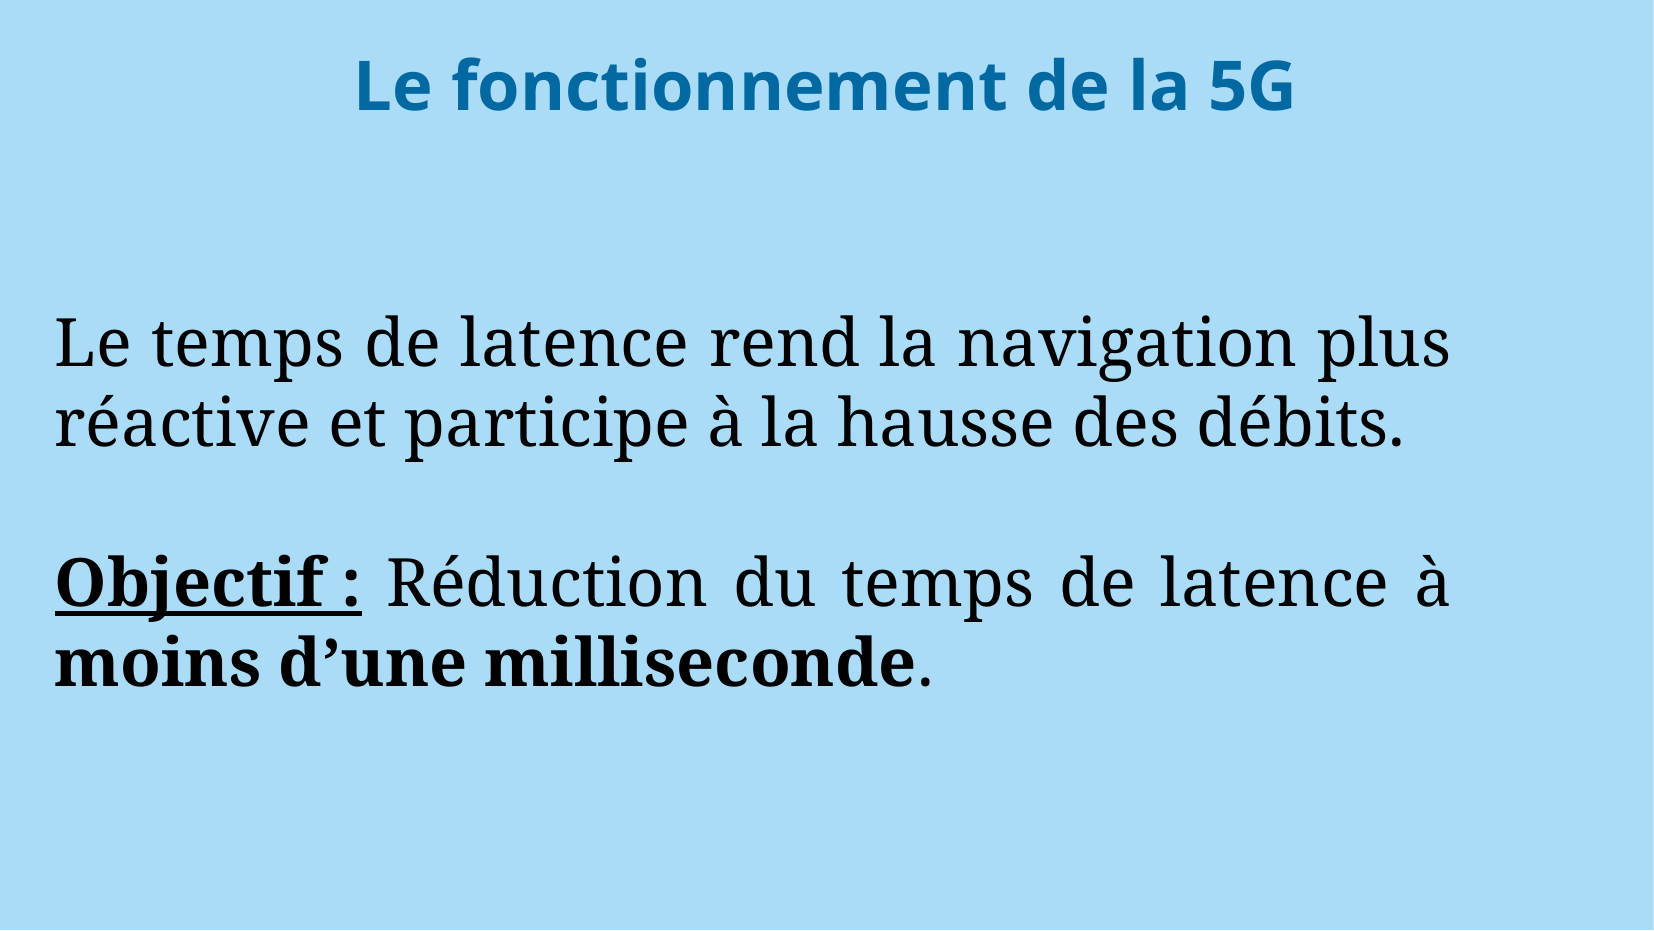

# Le fonctionnement de la 5G
Le temps de latence rend la navigation plus réactive et participe à la hausse des débits.
Objectif : Réduction du temps de latence à moins d’une milliseconde.